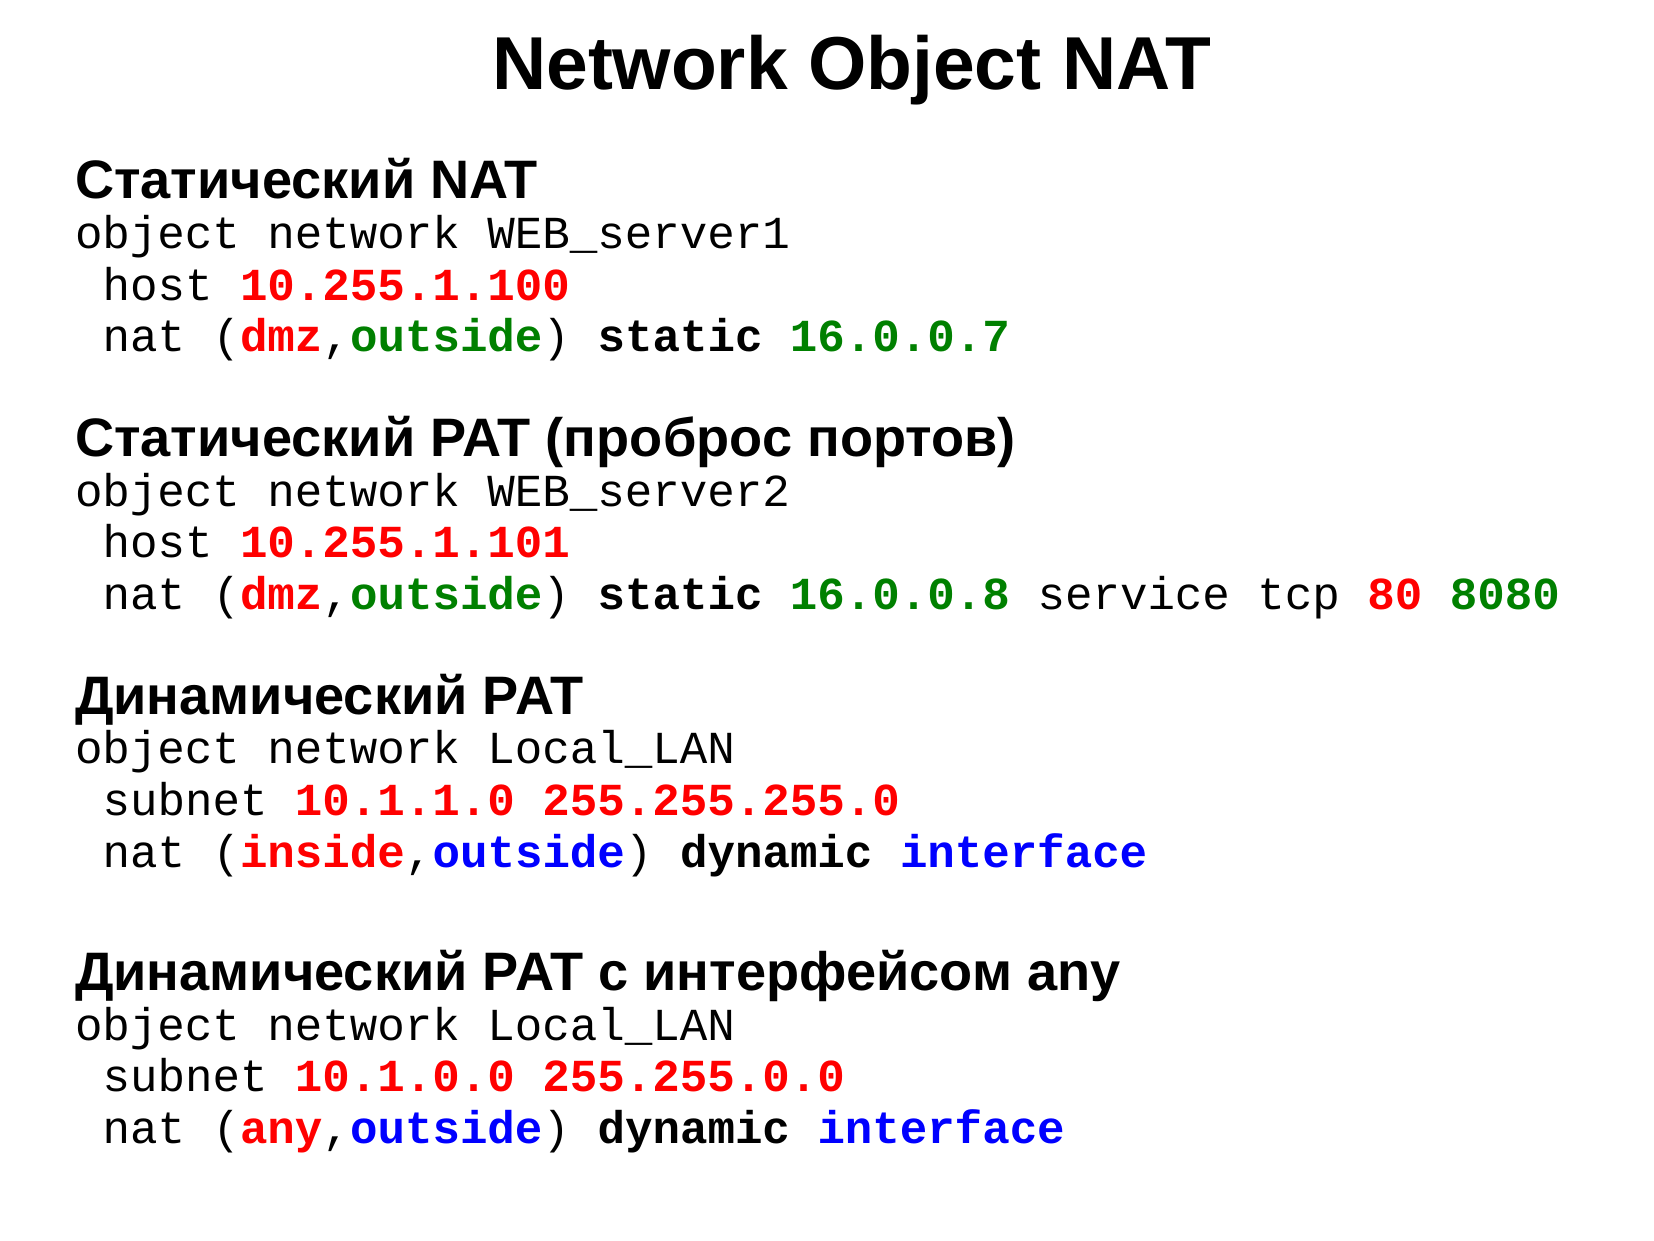

Network Object NAT
# Статический NAT
object network WEB_server1
 host 10.255.1.100
 nat (dmz,outside) static 16.0.0.7
Статический PAT (проброс портов)
object network WEB_server2
 host 10.255.1.101
 nat (dmz,outside) static 16.0.0.8 service tcp 80 8080
Динамический PAT
object network Local_LAN
 subnet 10.1.1.0 255.255.255.0
 nat (inside,outside) dynamic interface
Динамический PAT с интерфейсом any
object network Local_LAN
 subnet 10.1.0.0 255.255.0.0
 nat (any,outside) dynamic interface